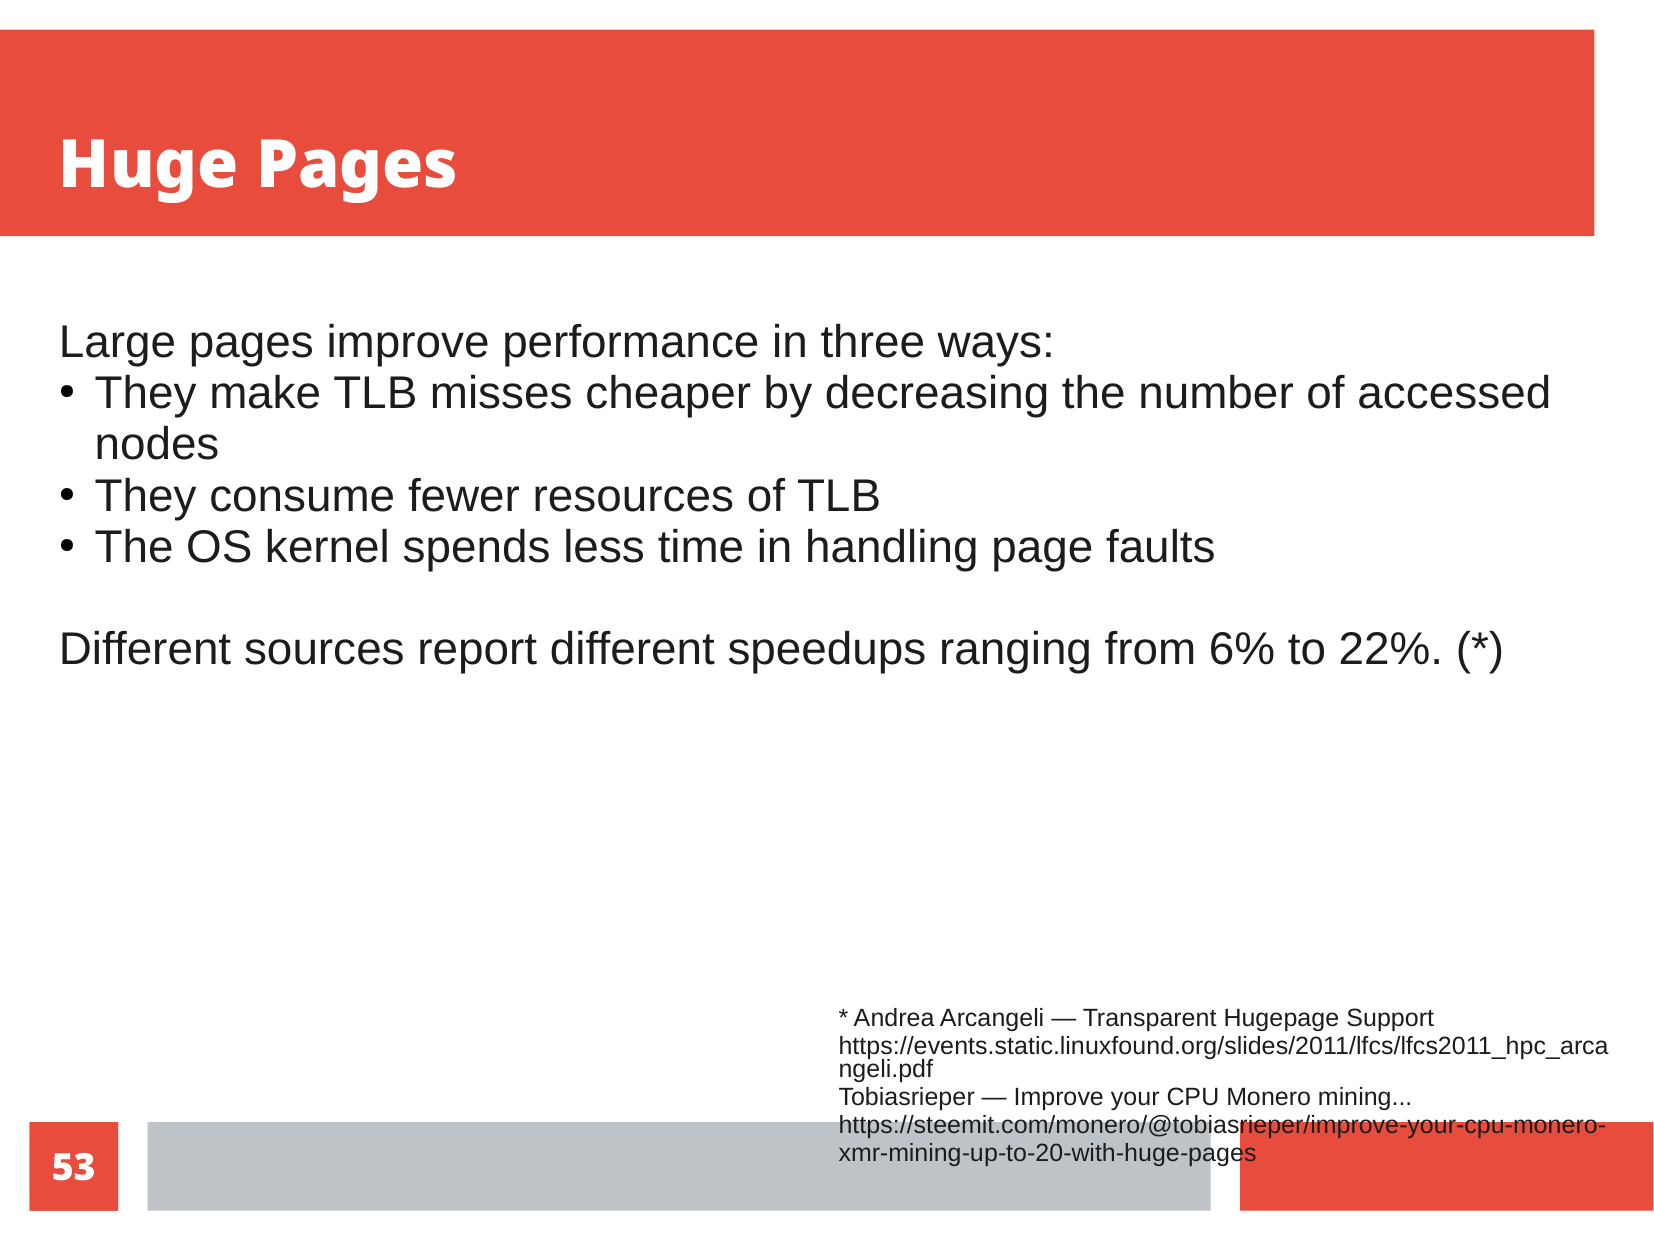

# Huge Pages
Large pages improve performance in three ways:
They make TLB misses cheaper by decreasing the number of accessed nodes
They consume fewer resources of TLB
The OS kernel spends less time in handling page faults
Different sources report different speedups ranging from 6% to 22%. (*)
* Andrea Arcangeli — Transparent Hugepage Support https://events.static.linuxfound.org/slides/2011/lfcs/lfcs2011_hpc_arcangeli.pdf
Tobiasrieper — Improve your CPU Monero mining...
https://steemit.com/monero/@tobiasrieper/improve-your-cpu-monero-xmr-mining-up-to-20-with-huge-pages
53